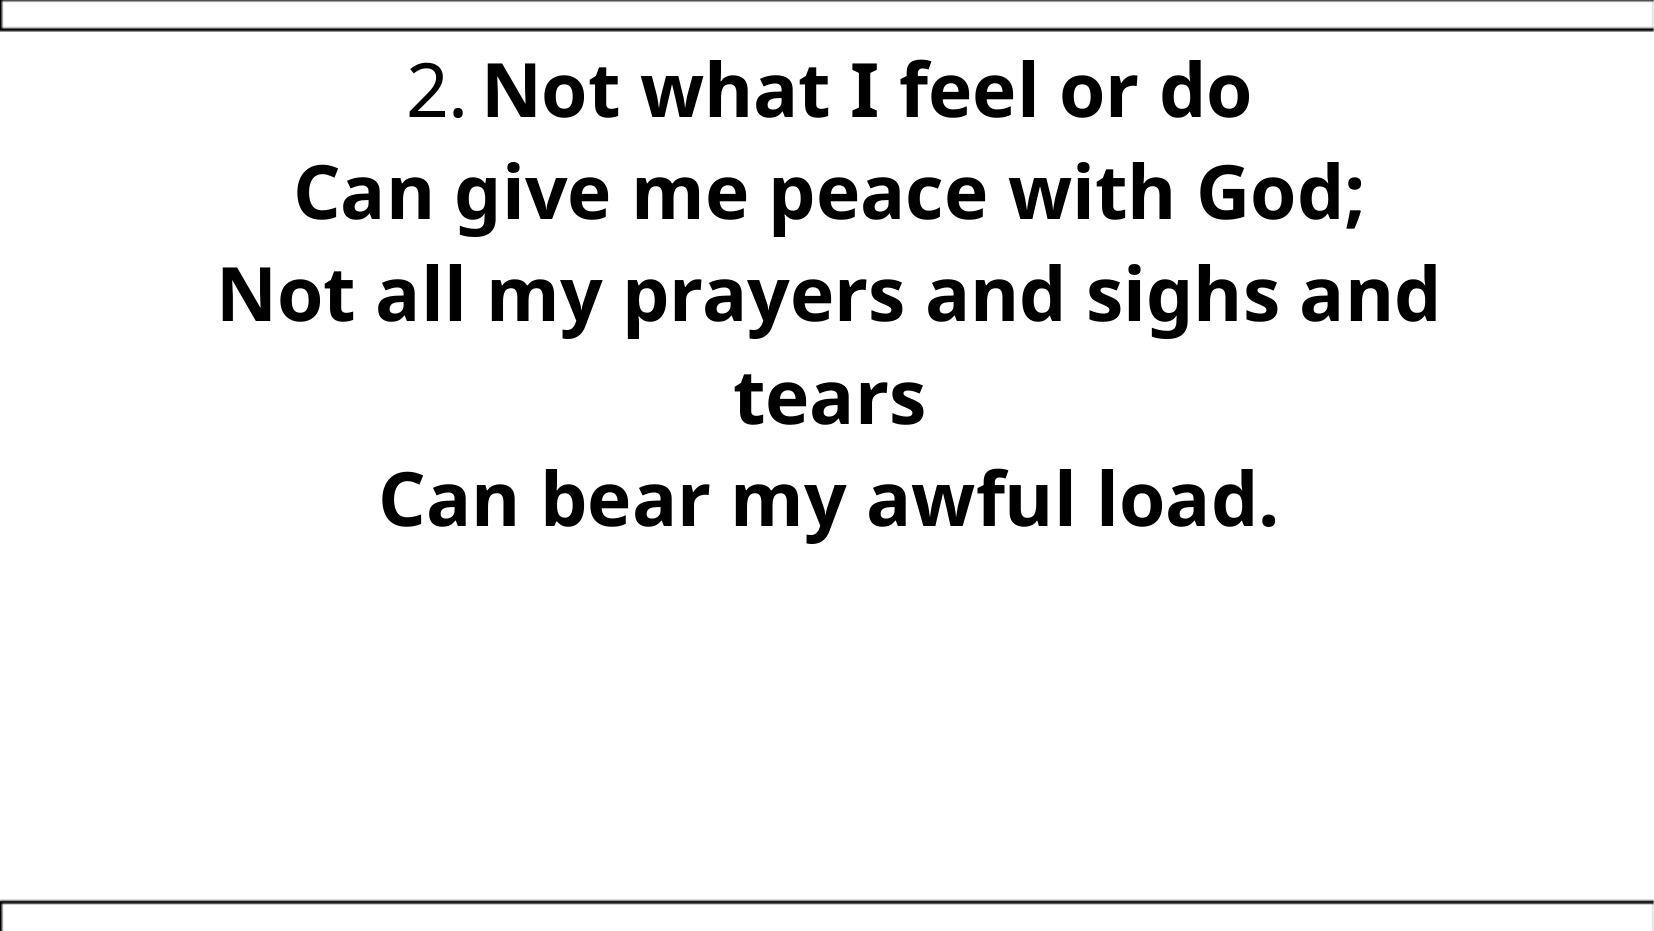

2.	Not what I feel or do
Can give me peace with God;
Not all my prayers and sighs and tears
Can bear my awful load.